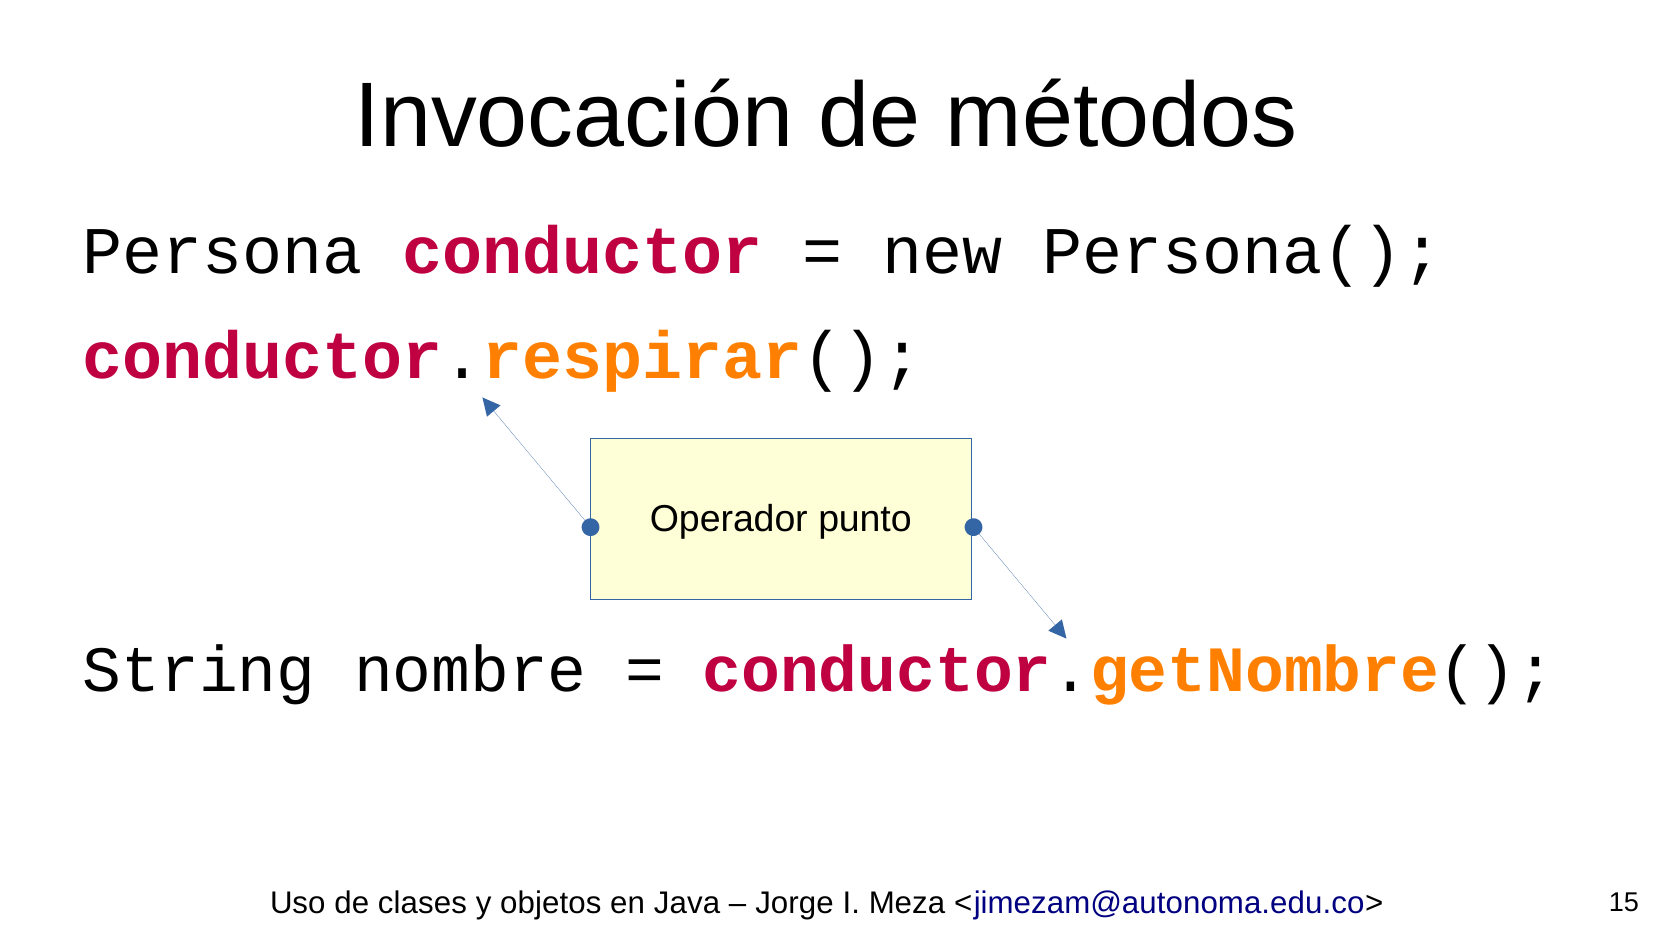

# Invocación de métodos
Persona conductor = new Persona();
conductor.respirar();
String nombre = conductor.getNombre();
Operador punto